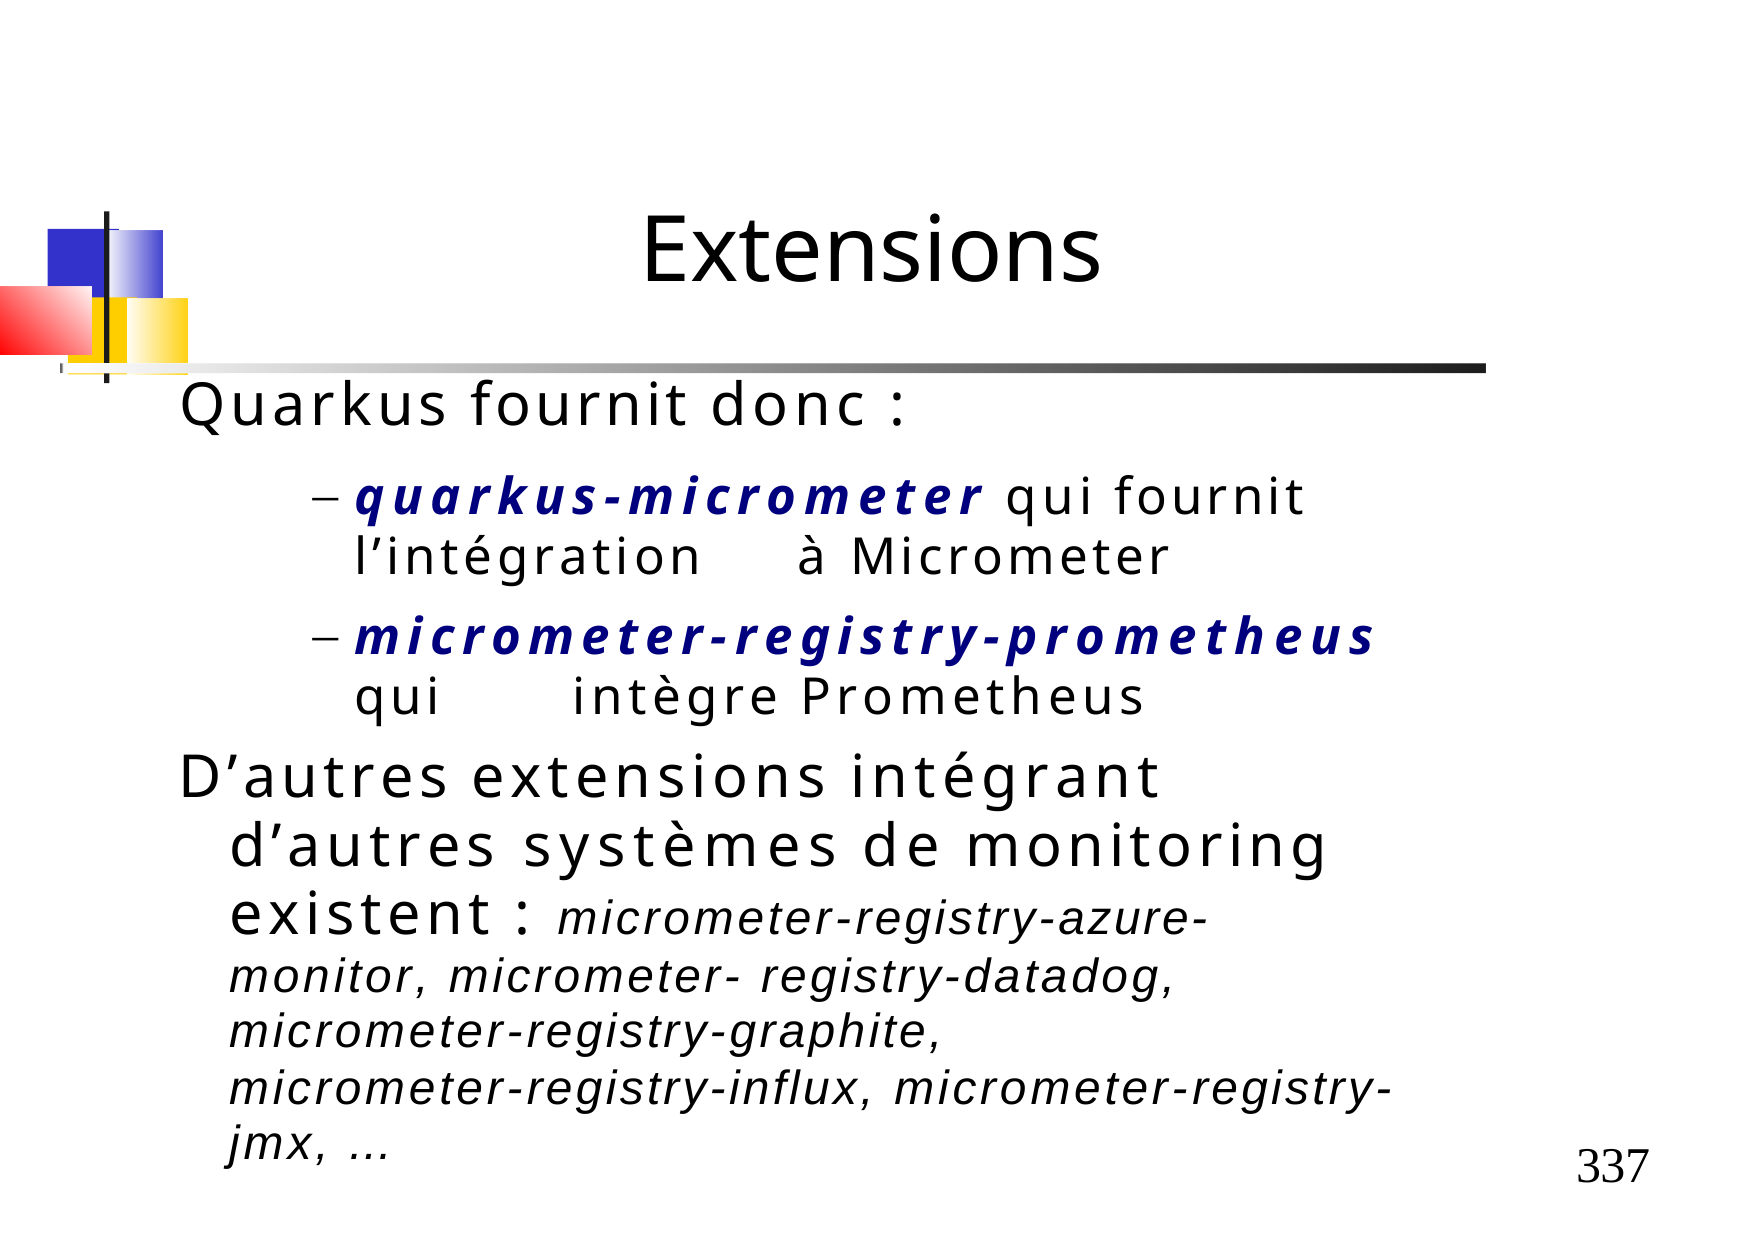

# Extensions
Quarkus fournit donc :
quarkus-micrometer qui fournit l’intégration 	à Micrometer
micrometer-registry-prometheus qui 	intègre Prometheus
D’autres extensions intégrant d’autres systèmes de monitoring existent : micrometer-registry-azure-monitor, micrometer- registry-datadog, micrometer-registry-graphite,
micrometer-registry-influx, micrometer-registry-jmx, ...
337